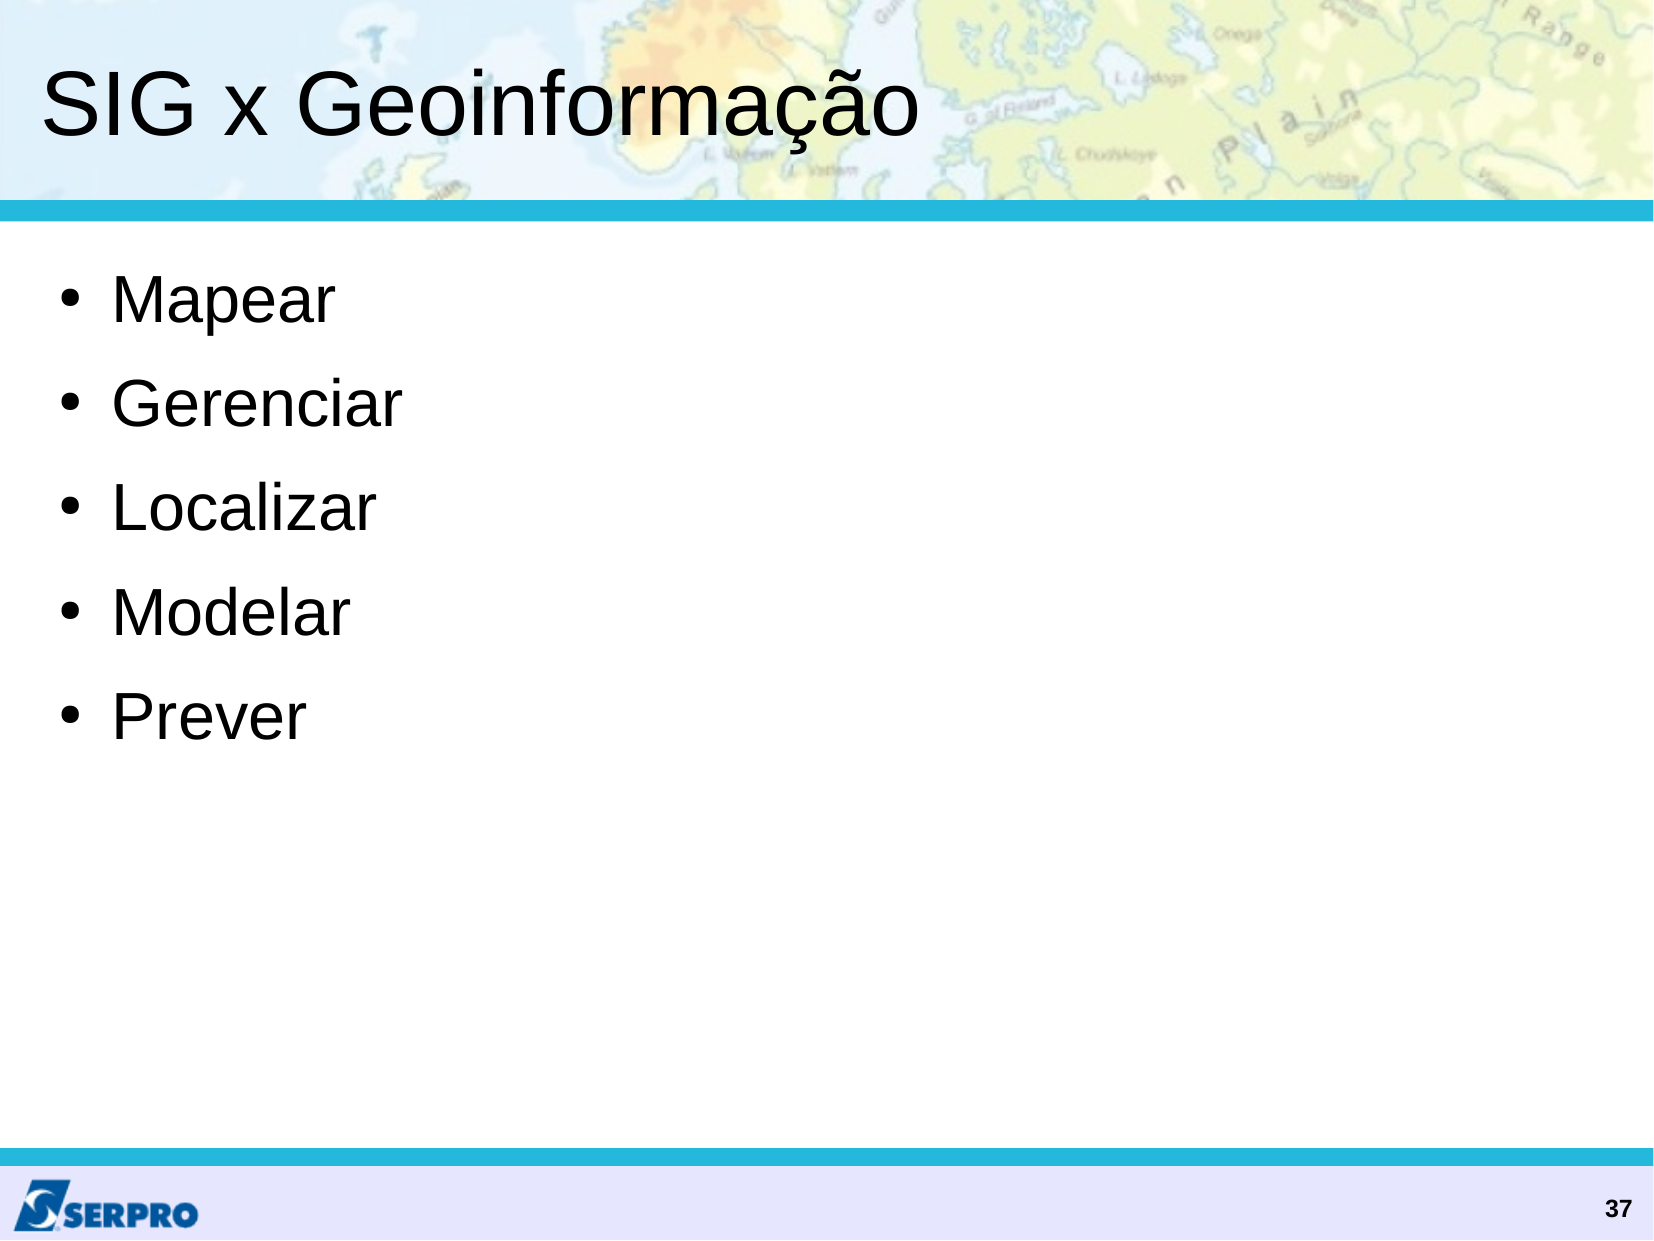

# SIG x Geoinformação
Mapear
Gerenciar
Localizar
Modelar
Prever
37